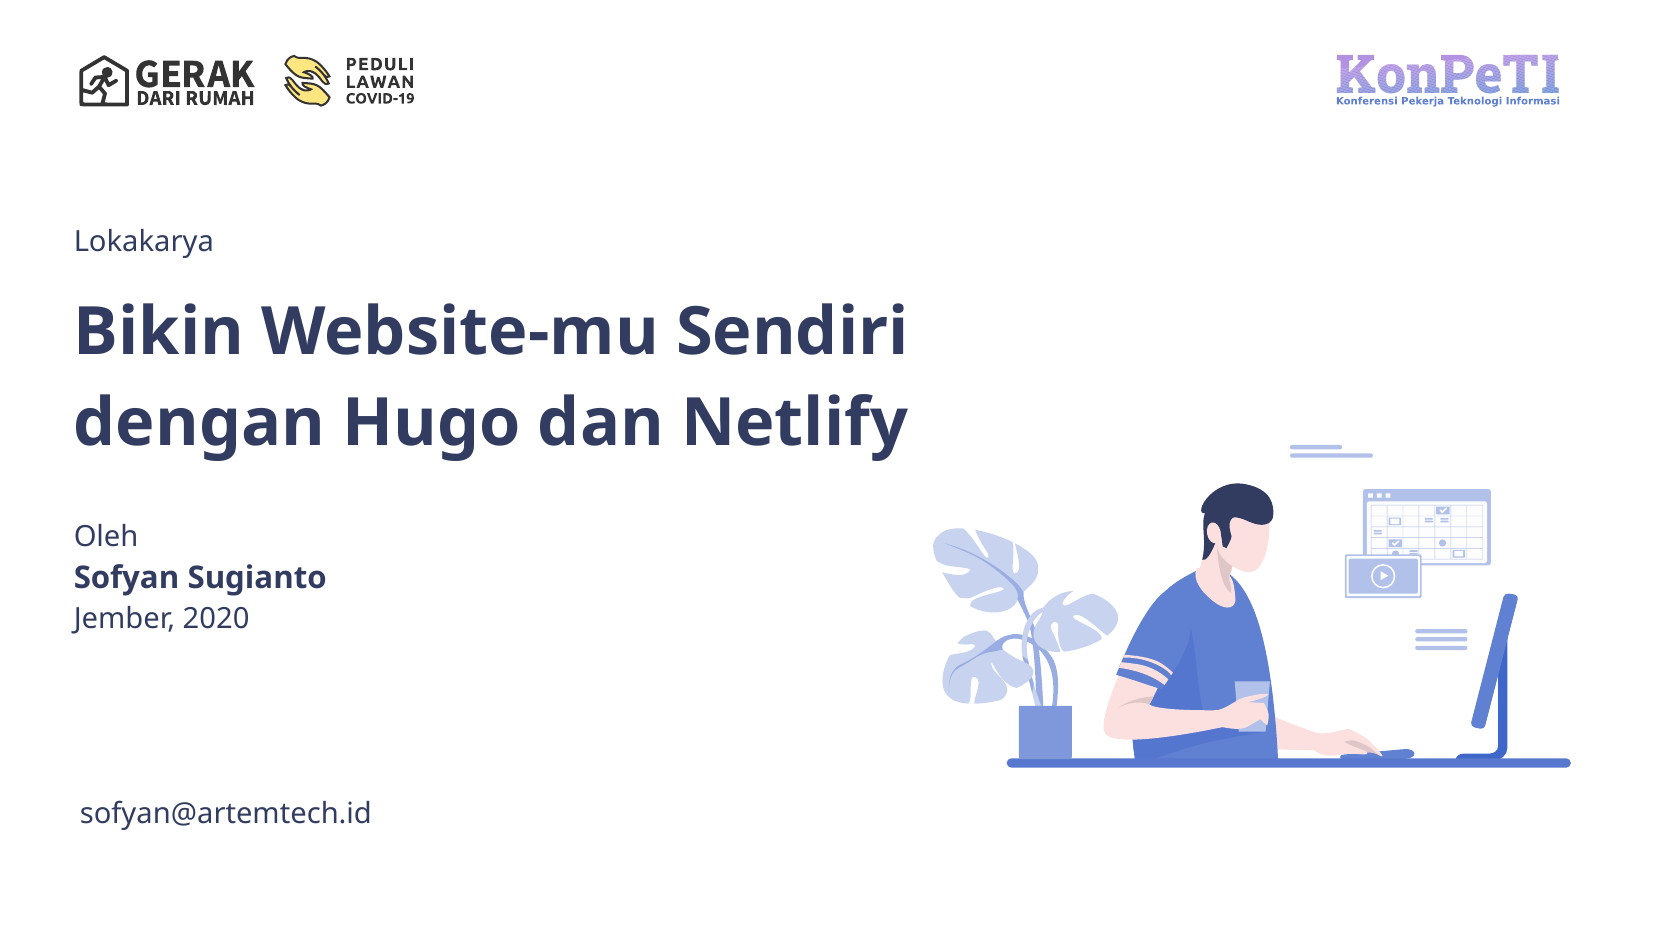

Lokakarya
Bikin Website-mu Sendiri dengan Hugo dan Netlify
Oleh
Sofyan Sugianto
Jember, 2020
sofyan@artemtech.id